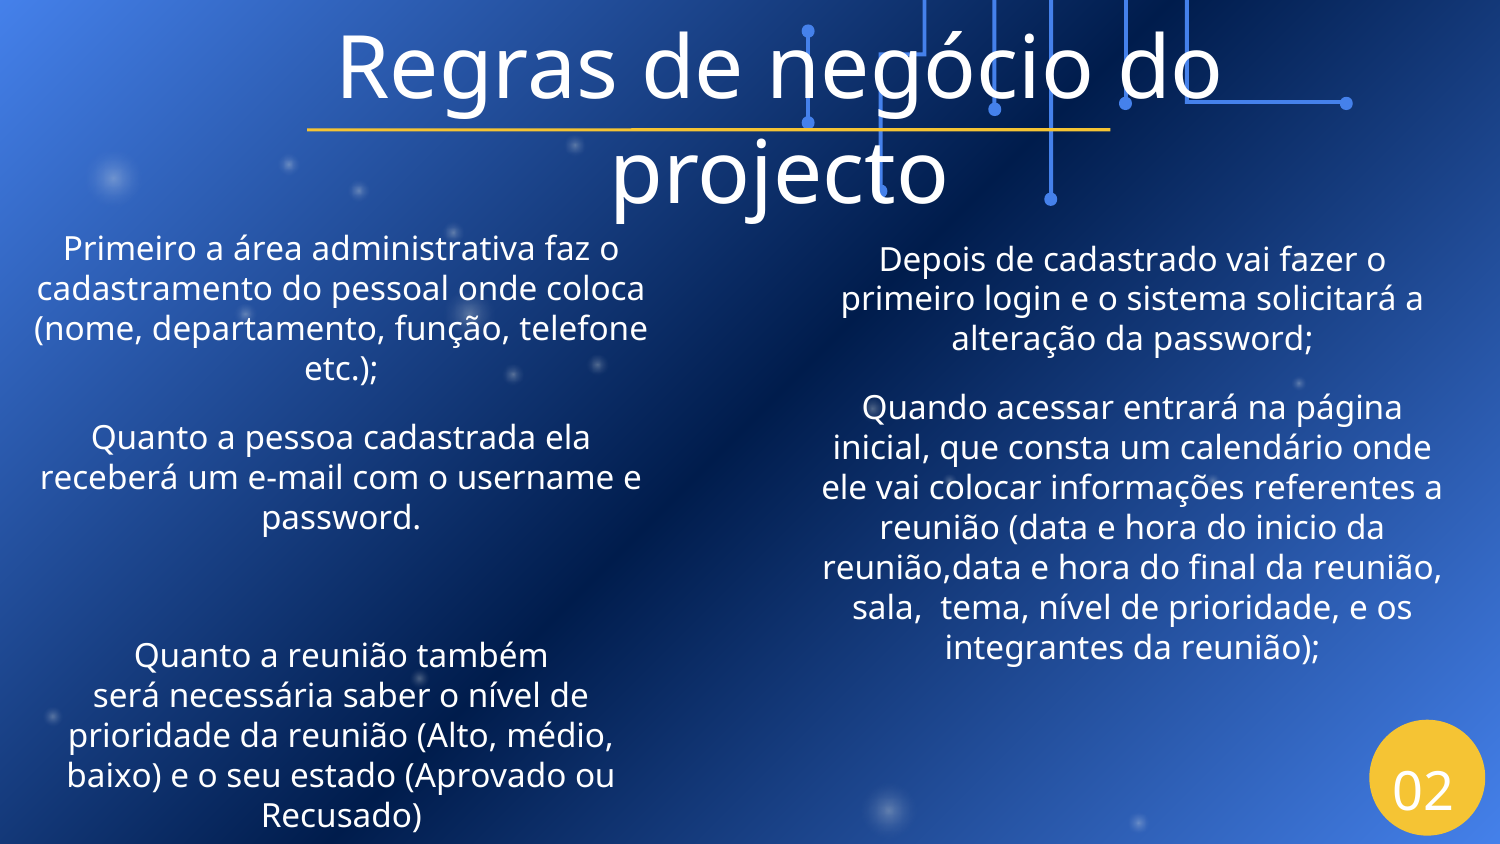

# Regras de negócio do projecto
Depois de cadastrado vai fazer o primeiro login e o sistema solicitará a alteração da password;
Quando acessar entrará na página inicial, que consta um calendário onde ele vai colocar informações referentes a reunião (data e hora do inicio da reunião,data e hora do final da reunião, sala, tema, nível de prioridade, e os integrantes da reunião);
Primeiro a área administrativa faz o cadastramento do pessoal onde coloca (nome, departamento, função, telefone etc.);
Quanto a pessoa cadastrada ela receberá um e-mail com o username e password.
Quanto a reunião também será necessária saber o nível de prioridade da reunião (Alto, médio, baixo) e o seu estado (Aprovado ou Recusado)
02